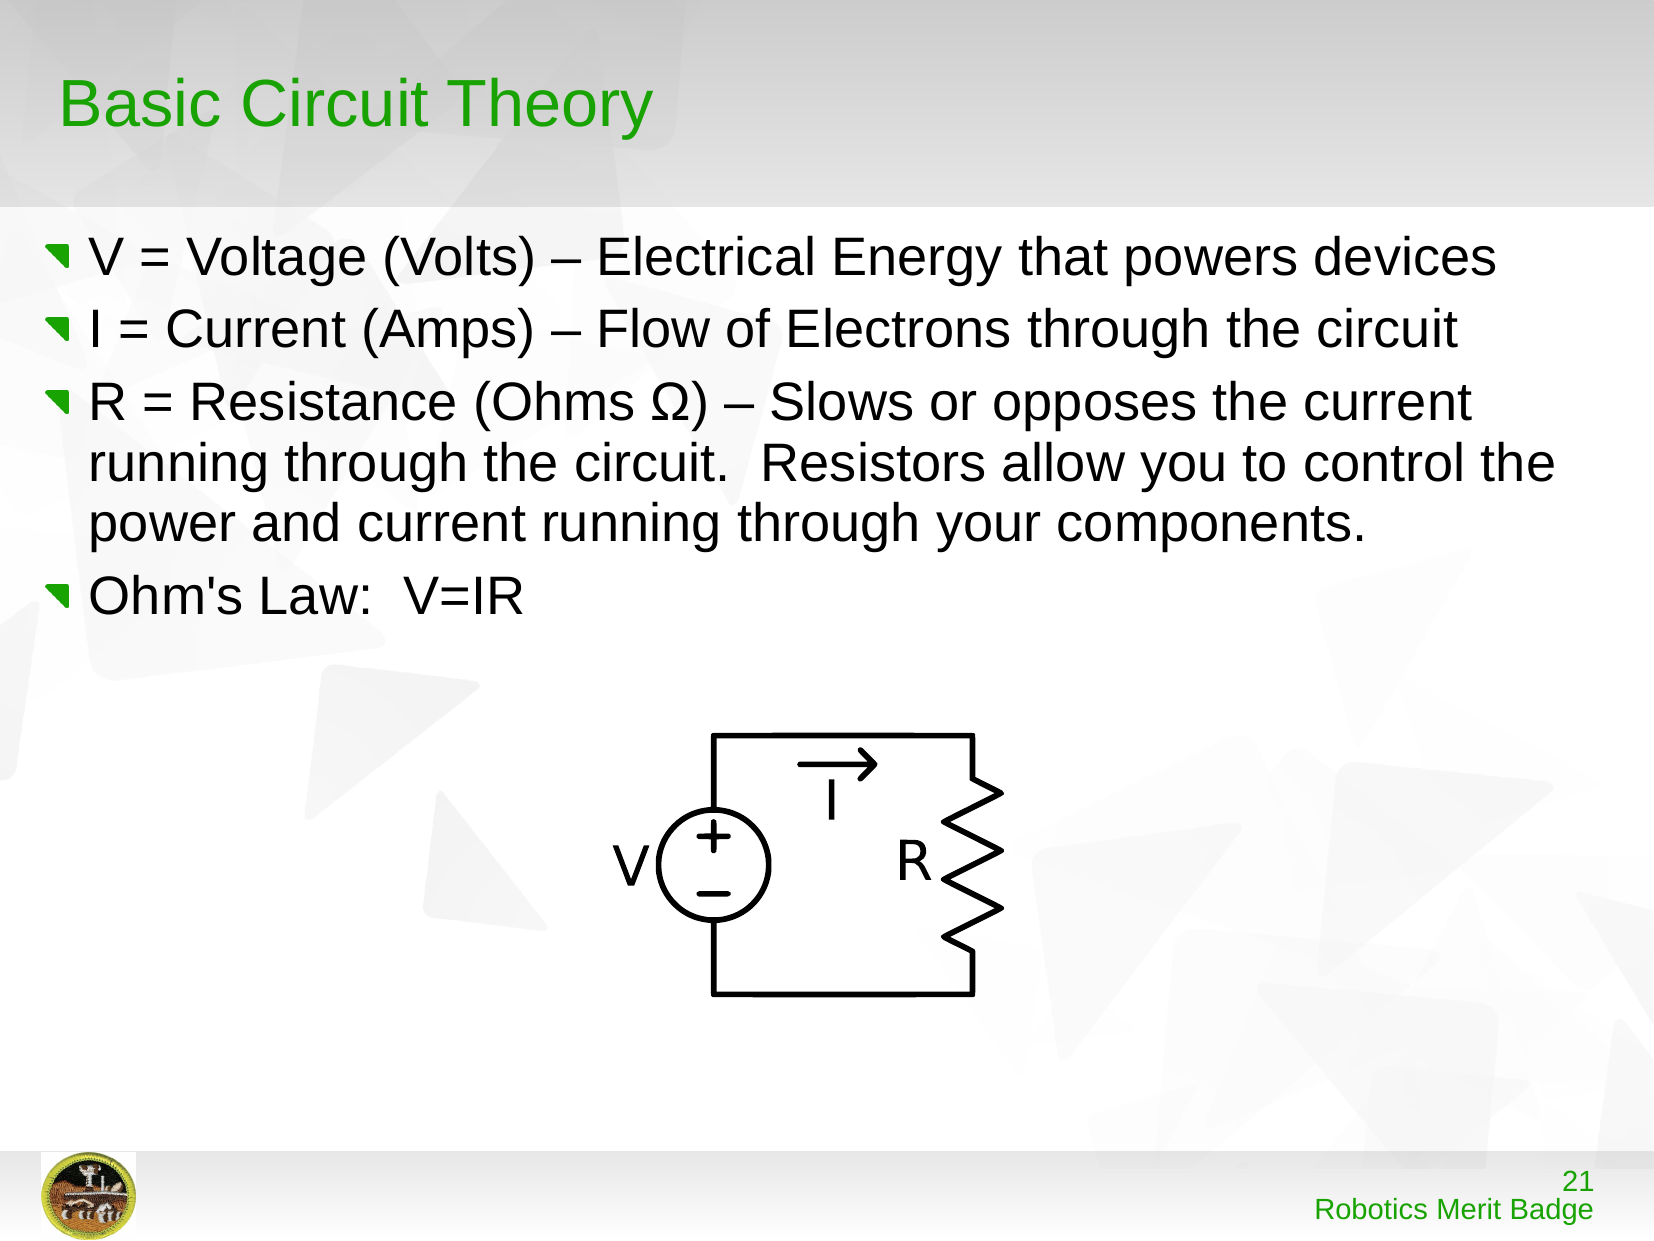

# Basic Circuit Theory
V = Voltage (Volts) – Electrical Energy that powers devices
I = Current (Amps) – Flow of Electrons through the circuit
R = Resistance (Ohms Ω) – Slows or opposes the current running through the circuit. Resistors allow you to control the power and current running through your components.
Ohm's Law: V=IR
21
Robotics Merit Badge